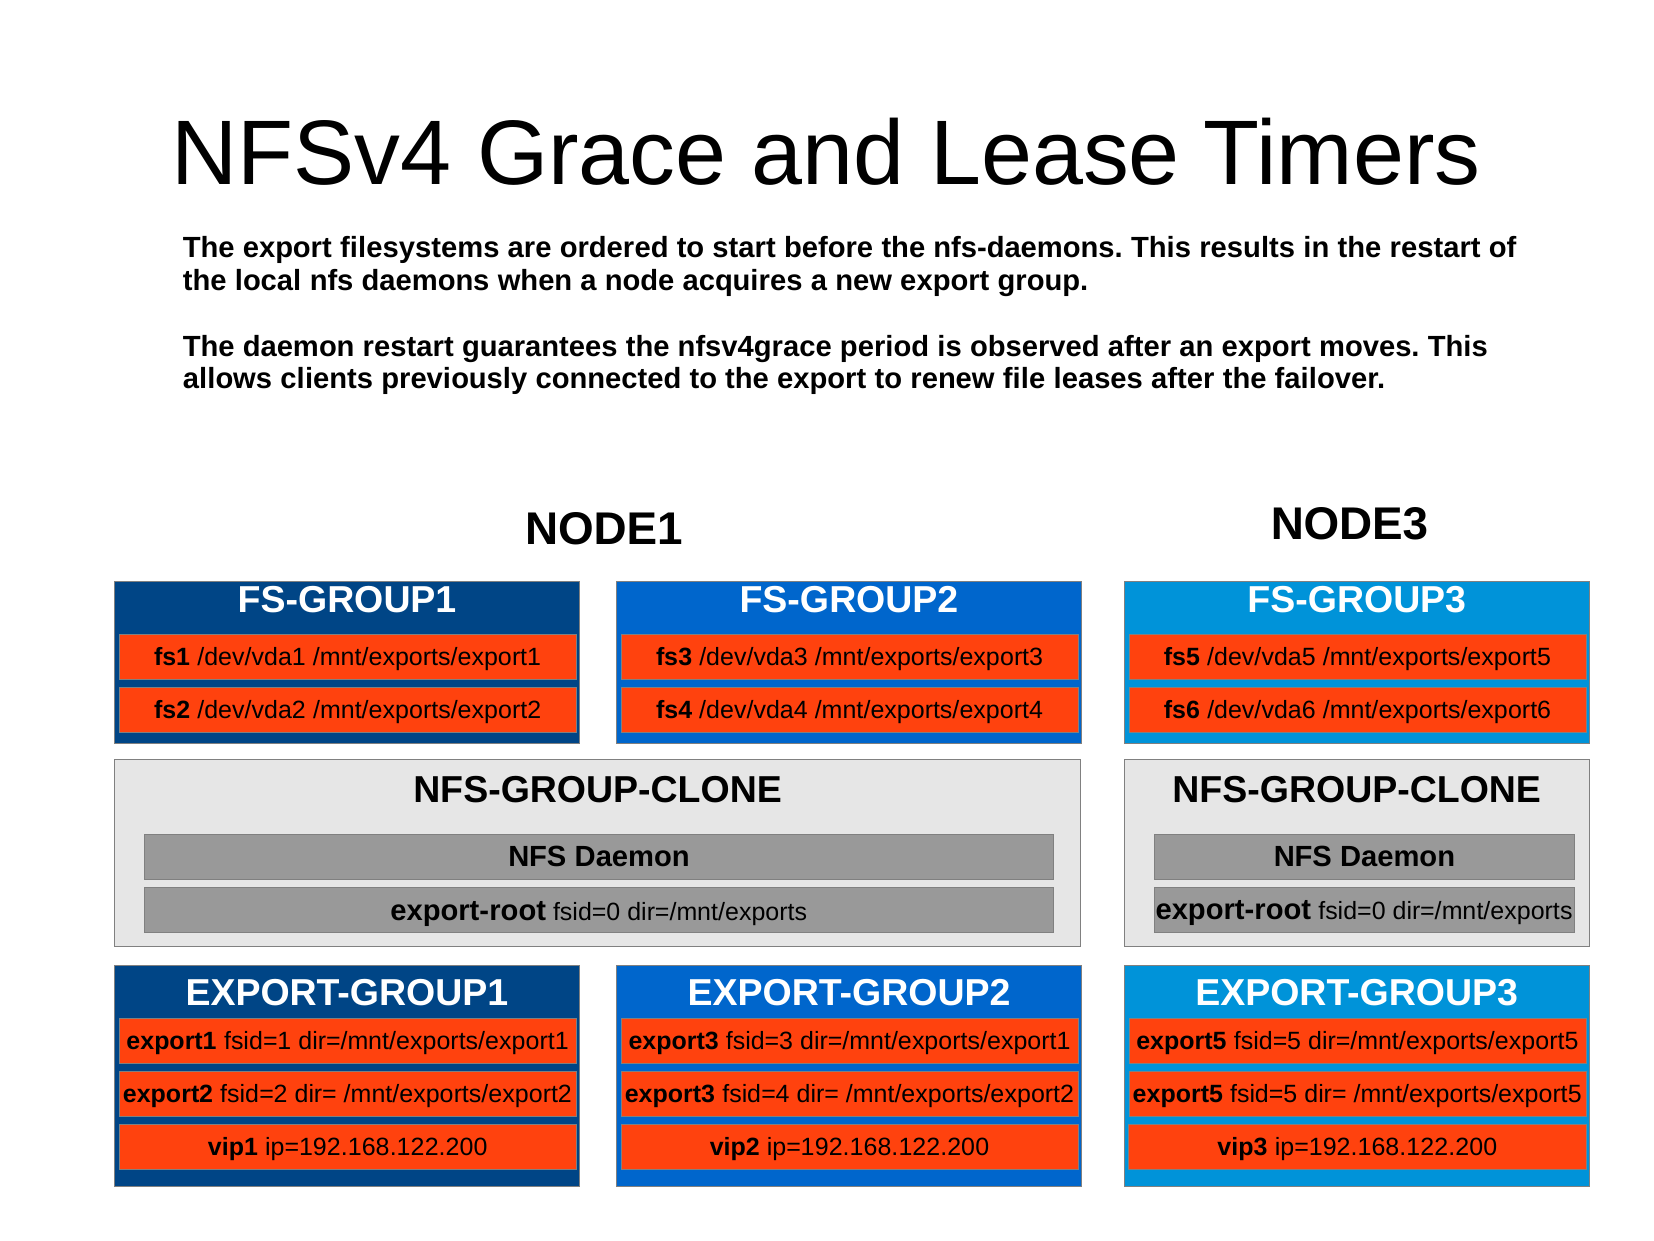

# NFSv4 Grace and Lease Timers
The export filesystems are ordered to start before the nfs-daemons. This results in the restart of the local nfs daemons when a node acquires a new export group.
The daemon restart guarantees the nfsv4grace period is observed after an export moves. This allows clients previously connected to the export to renew file leases after the failover.
NODE3
NODE1
FS-GROUP2
FS-GROUP3
FS-GROUP1
fs3 /dev/vda3 /mnt/exports/export3
fs5 /dev/vda5 /mnt/exports/export5
fs1 /dev/vda1 /mnt/exports/export1
fs4 /dev/vda4 /mnt/exports/export4
fs6 /dev/vda6 /mnt/exports/export6
fs2 /dev/vda2 /mnt/exports/export2
NFS-GROUP-CLONE
NFS-GROUP-CLONE
NFS Daemon
NFS Daemon
export-root fsid=0 dir=/mnt/exports
export-root fsid=0 dir=/mnt/exports
EXPORT-GROUP2
EXPORT-GROUP3
EXPORT-GROUP1
export3 fsid=3 dir=/mnt/exports/export1
export5 fsid=5 dir=/mnt/exports/export5
export1 fsid=1 dir=/mnt/exports/export1
export3 fsid=4 dir= /mnt/exports/export2
export5 fsid=5 dir= /mnt/exports/export5
export2 fsid=2 dir= /mnt/exports/export2
vip2 ip=192.168.122.200
vip3 ip=192.168.122.200
vip1 ip=192.168.122.200